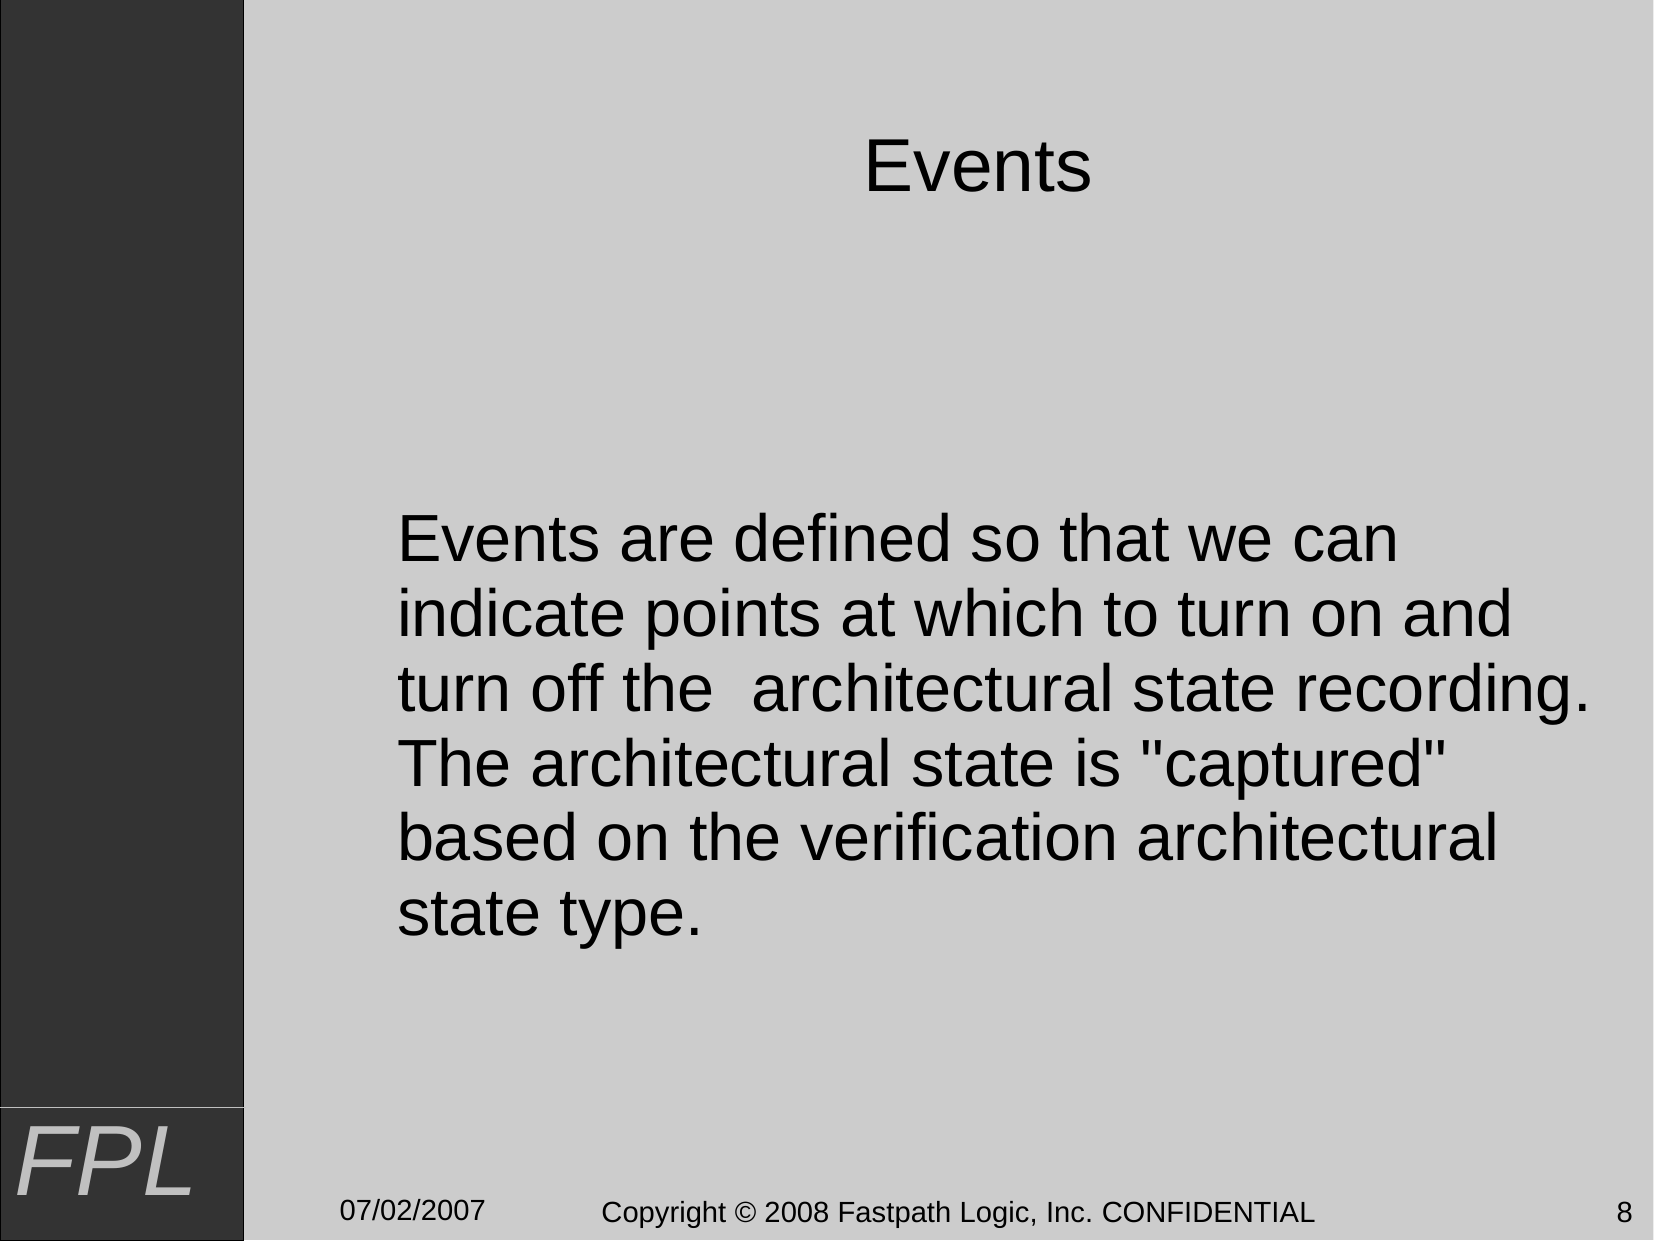

# Events
Events are defined so that we can indicate points at which to turn on and turn off the architectural state recording. The architectural state is "captured" based on the verification architectural state type.
07/02/2007
8
© 2007 FASTPATH LOGIC INC.